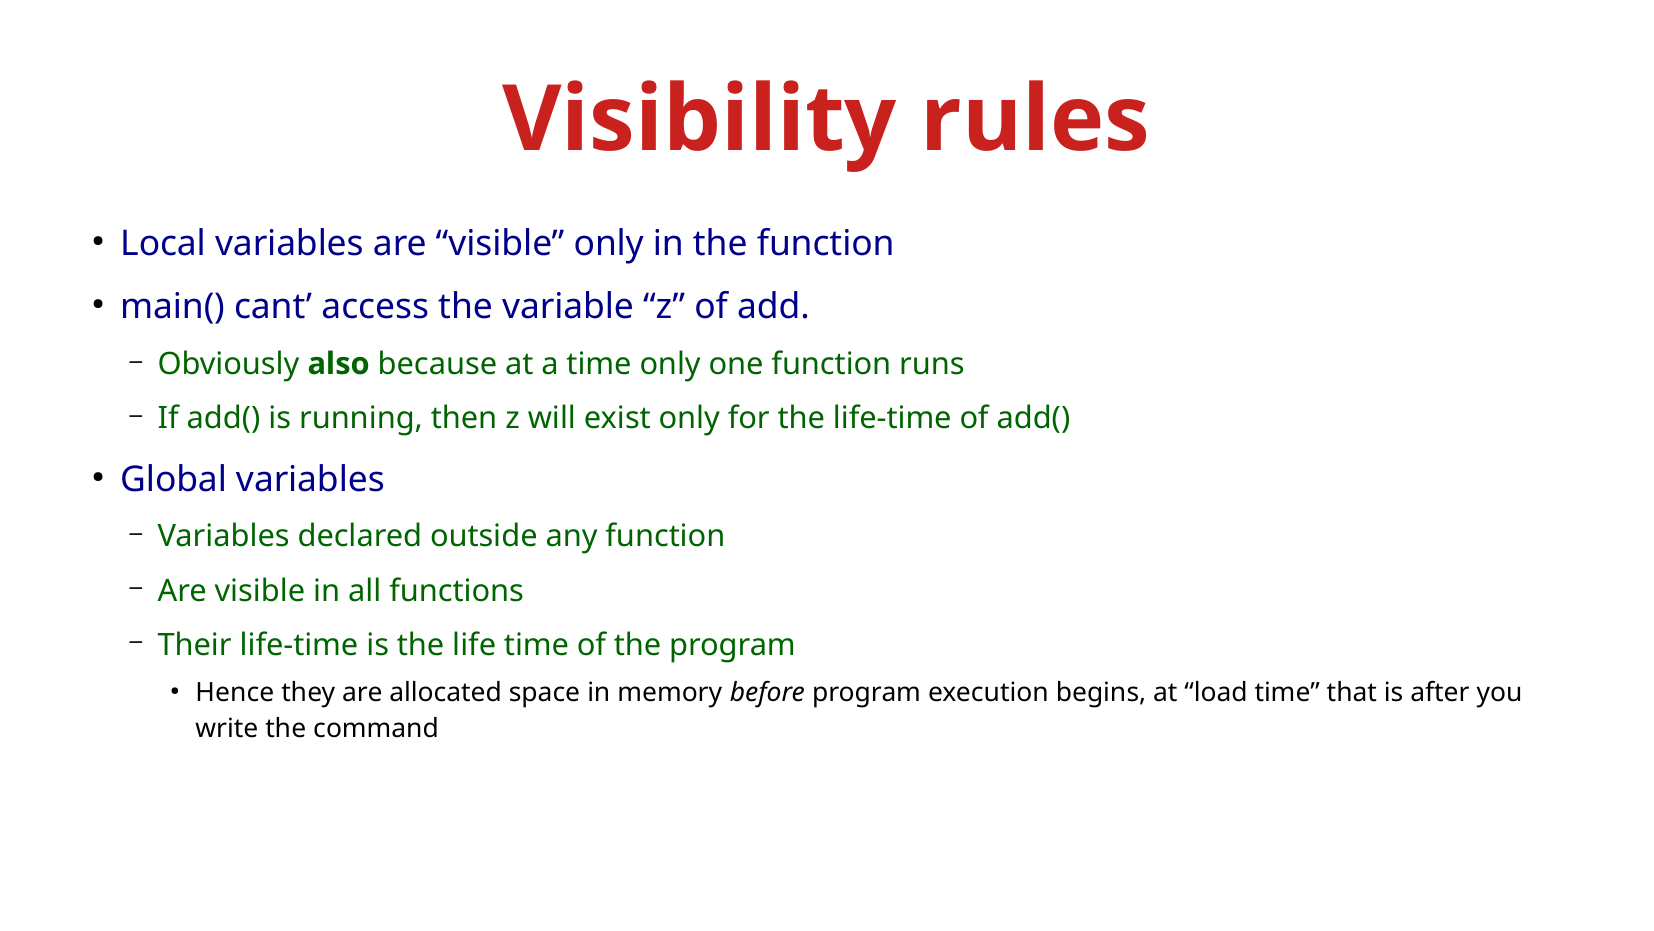

# Visibility rules
Local variables are “visible” only in the function
main() cant’ access the variable “z” of add.
Obviously also because at a time only one function runs
If add() is running, then z will exist only for the life-time of add()
Global variables
Variables declared outside any function
Are visible in all functions
Their life-time is the life time of the program
Hence they are allocated space in memory before program execution begins, at “load time” that is after you write the command